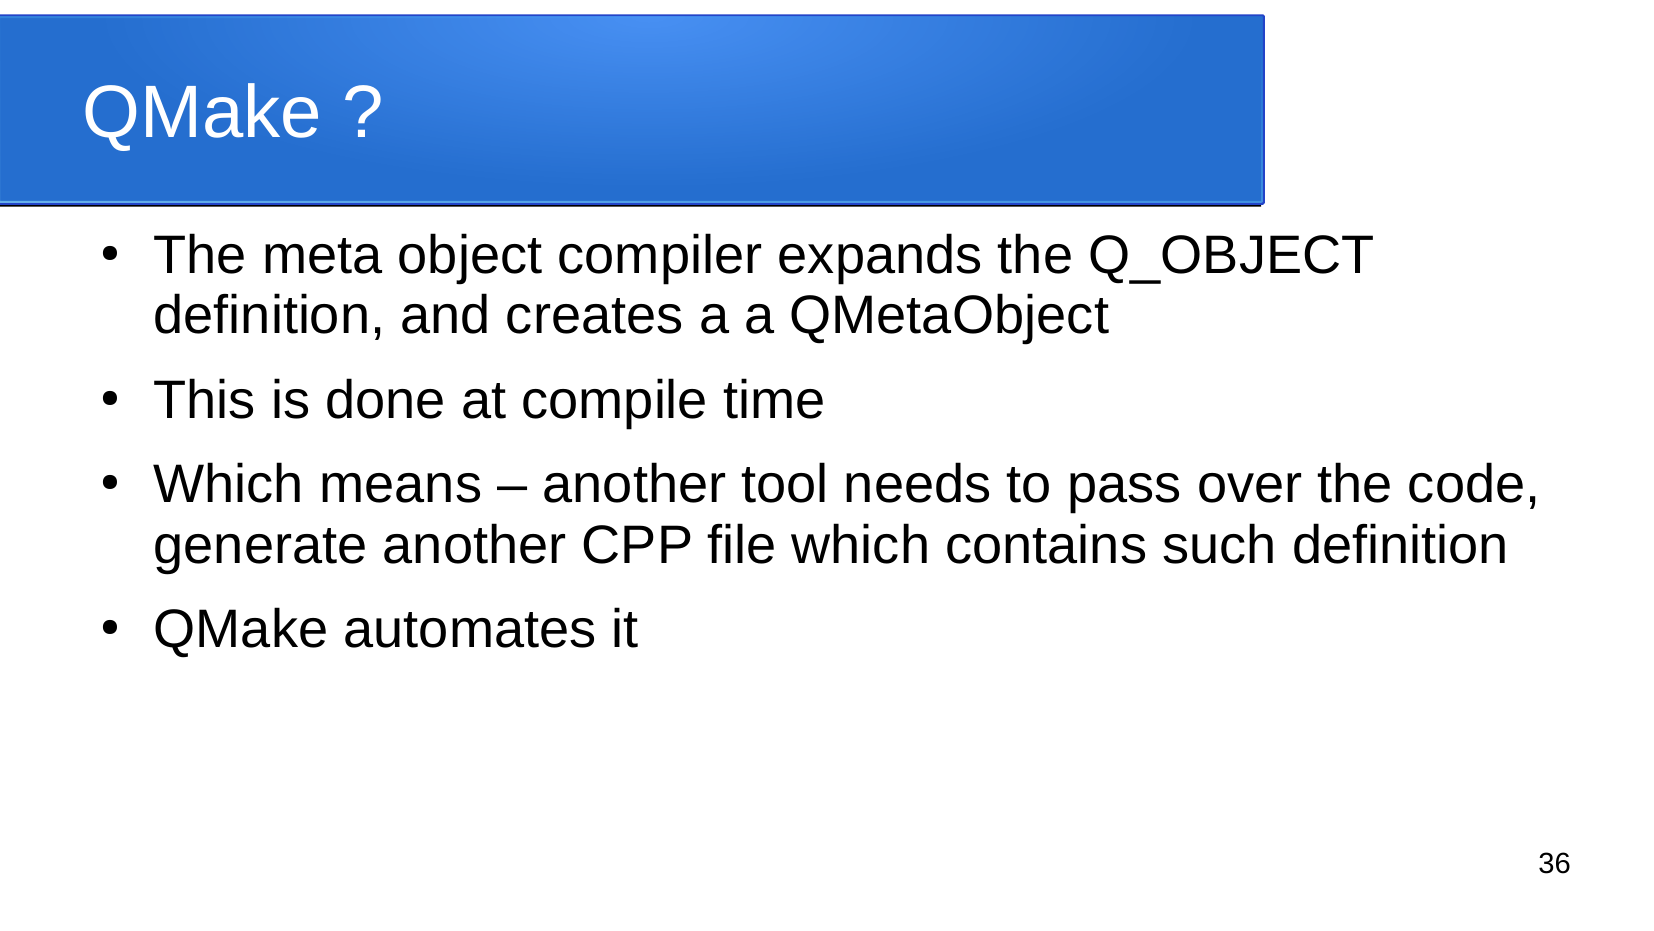

# QMake ?
The meta object compiler expands the Q_OBJECT definition, and creates a a QMetaObject
This is done at compile time
Which means – another tool needs to pass over the code, generate another CPP file which contains such definition
QMake automates it
36